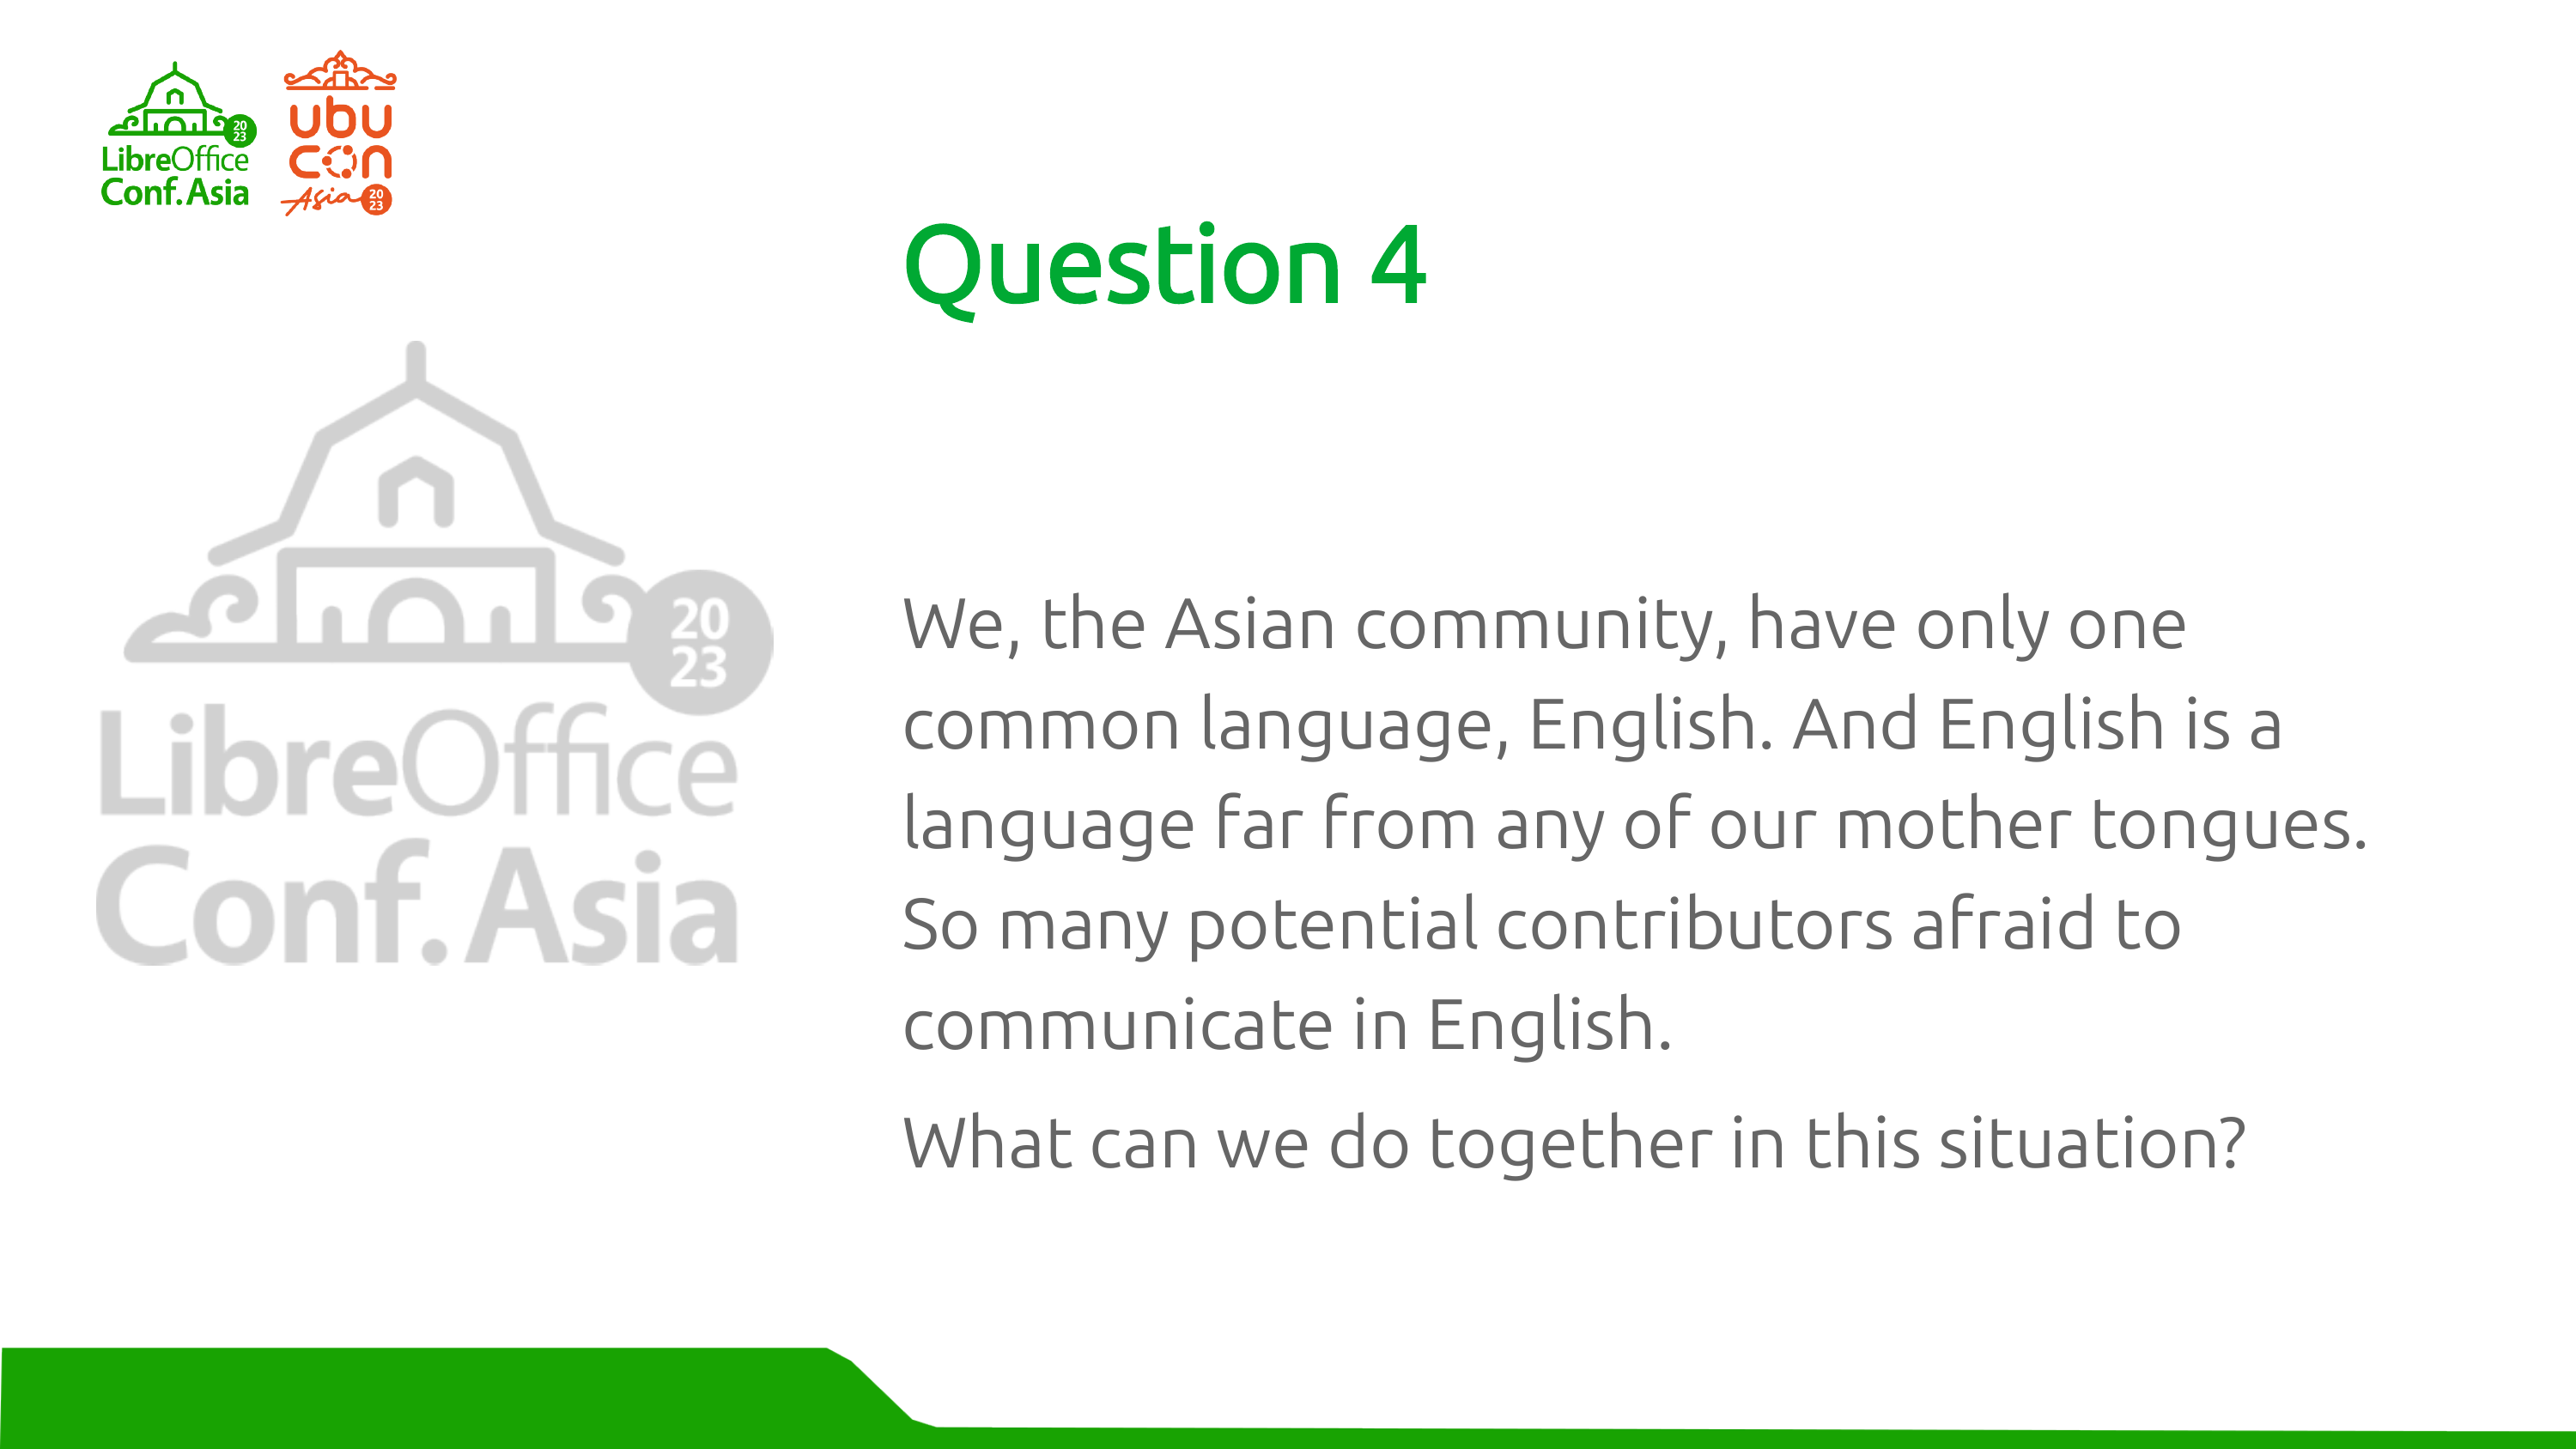

Question 4
# We, the Asian community, have only one common language, English. And English is a language far from any of our mother tongues. So many potential contributors afraid to communicate in English.
What can we do together in this situation?